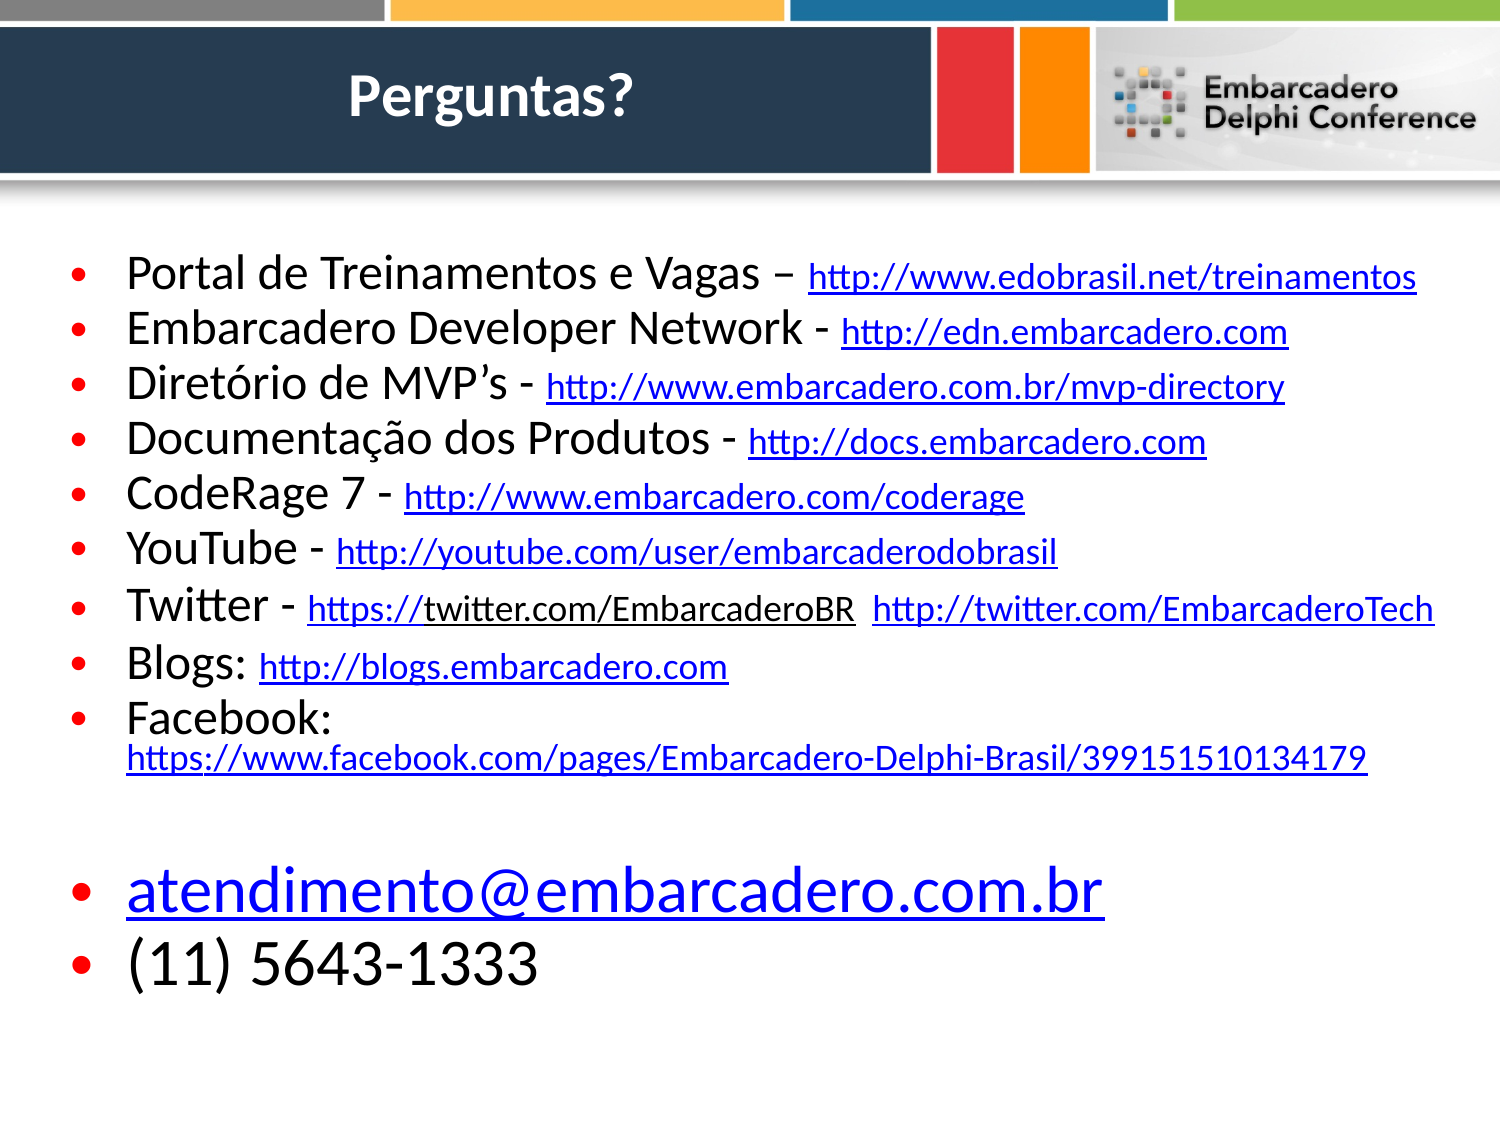

# Perguntas?
Portal de Treinamentos e Vagas – http://www.edobrasil.net/treinamentos
Embarcadero Developer Network - http://edn.embarcadero.com
Diretório de MVP’s - http://www.embarcadero.com.br/mvp-directory
Documentação dos Produtos - http://docs.embarcadero.com
CodeRage 7 - http://www.embarcadero.com/coderage
YouTube - http://youtube.com/user/embarcaderodobrasil
Twitter - https://twitter.com/EmbarcaderoBR http://twitter.com/EmbarcaderoTech
Blogs: http://blogs.embarcadero.com
Facebook:
https://www.facebook.com/pages/Embarcadero-Delphi-Brasil/399151510134179
atendimento@embarcadero.com.br
(11) 5643-1333